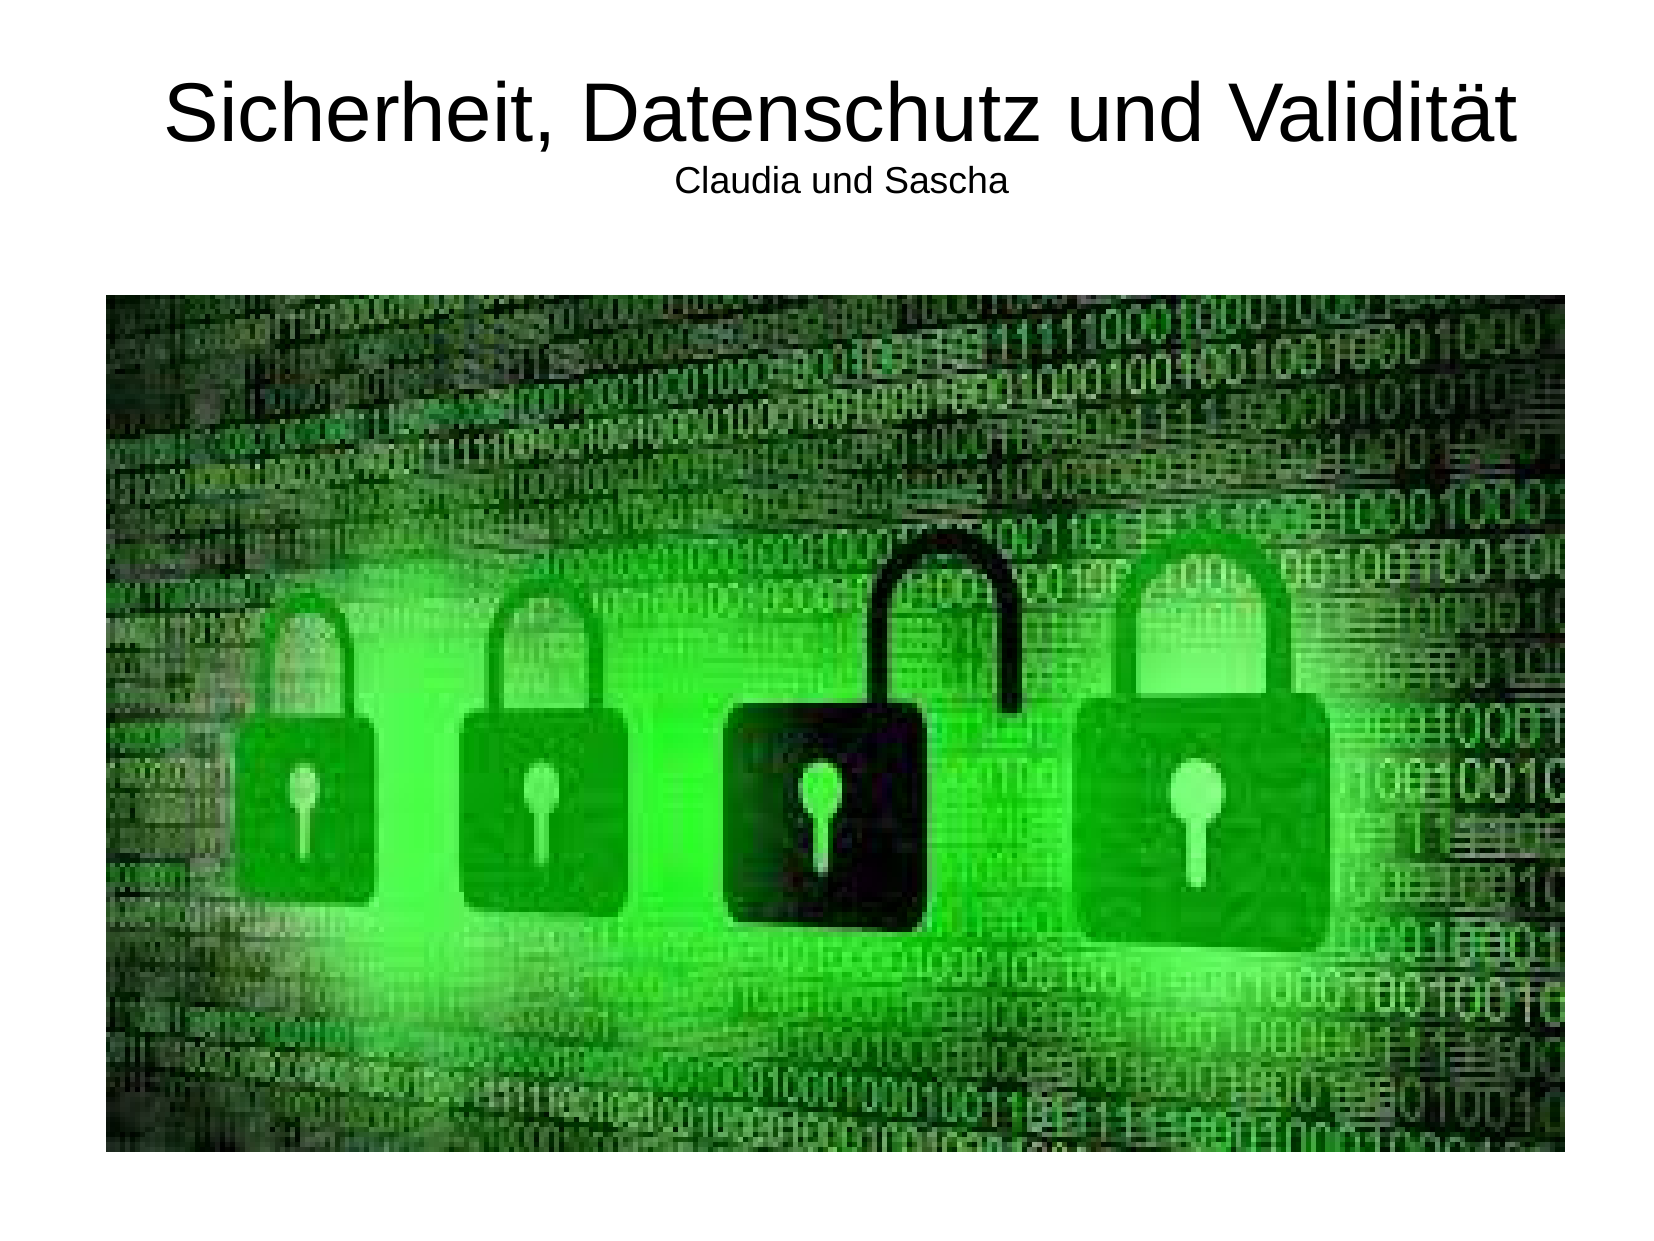

Sicherheit, Datenschutz und Validität
Claudia und Sascha